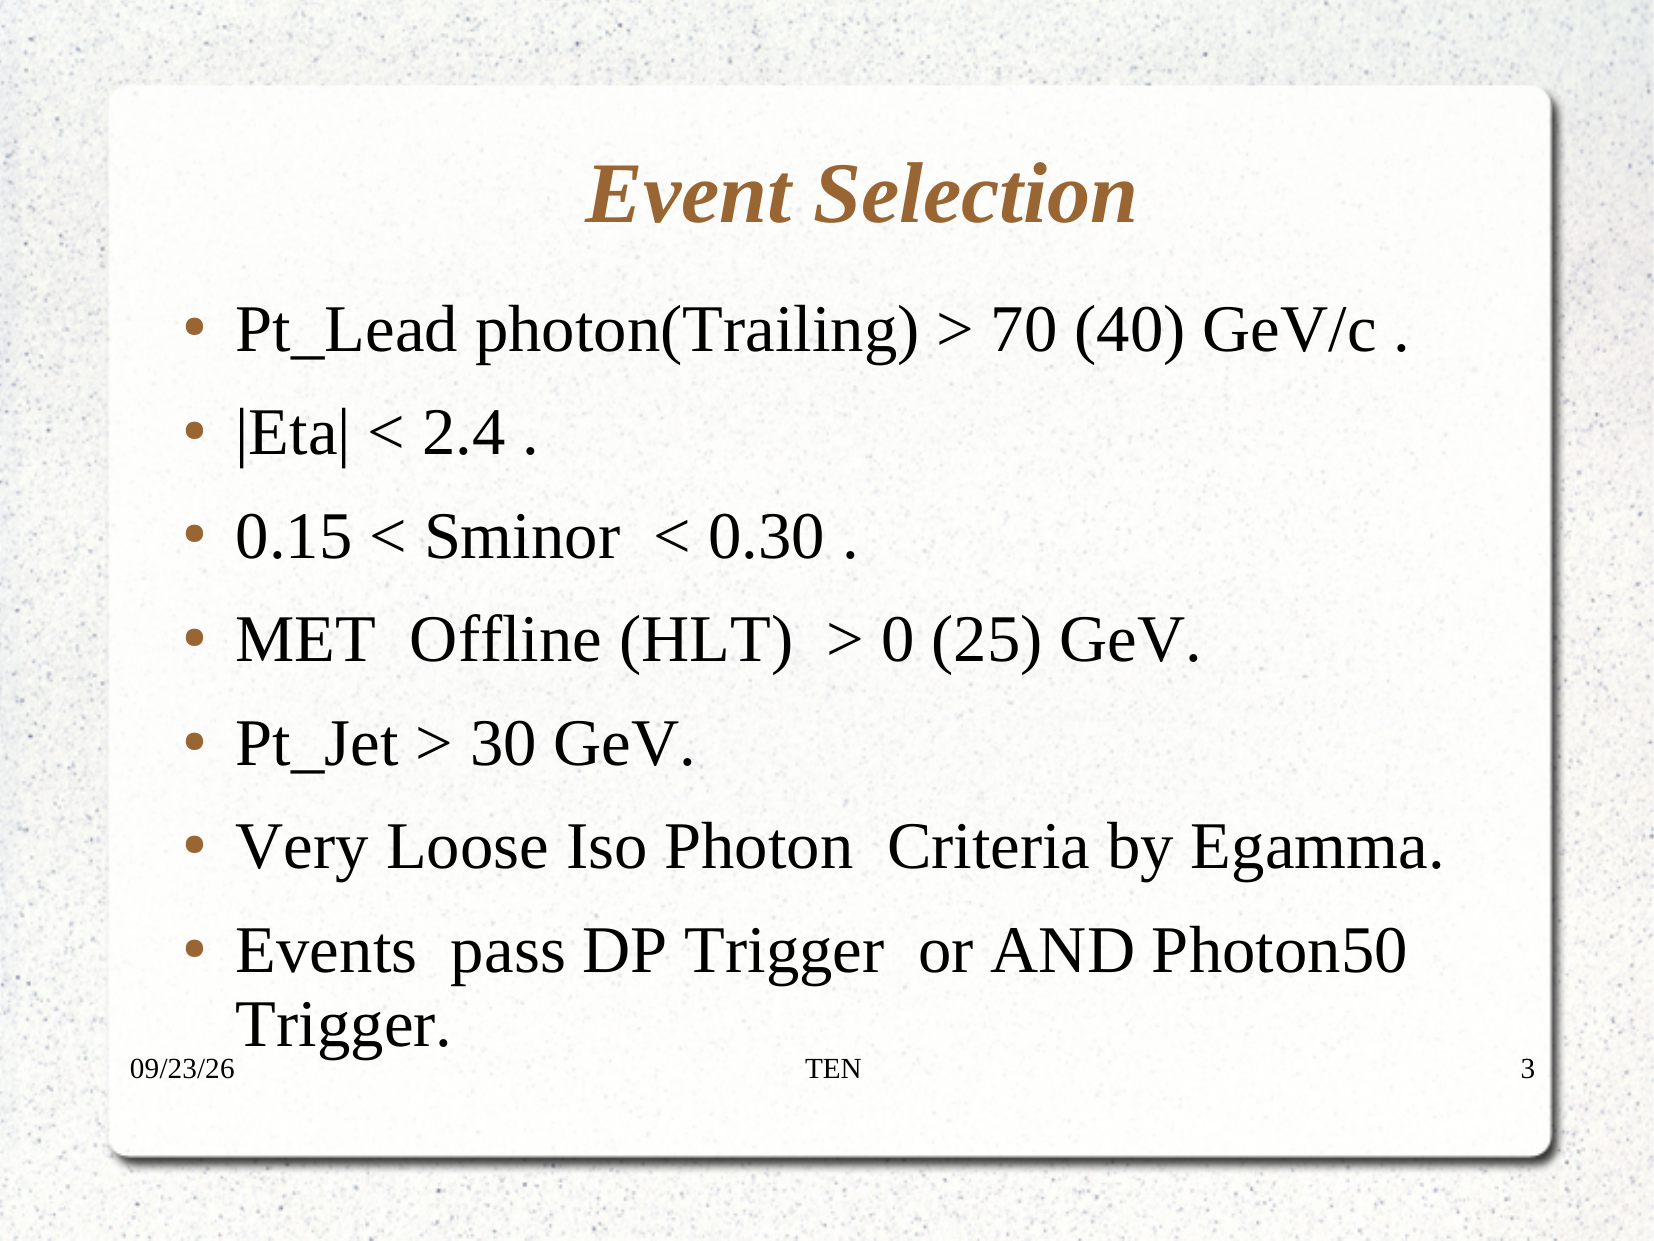

# Event Selection
Pt_Lead photon(Trailing) > 70 (40) GeV/c .
|Eta| < 2.4 .
0.15 < Sminor < 0.30 .
MET Offline (HLT) > 0 (25) GeV.
Pt_Jet > 30 GeV.
Very Loose Iso Photon Criteria by Egamma.
Events pass DP Trigger or AND Photon50 Trigger.
TEN
3